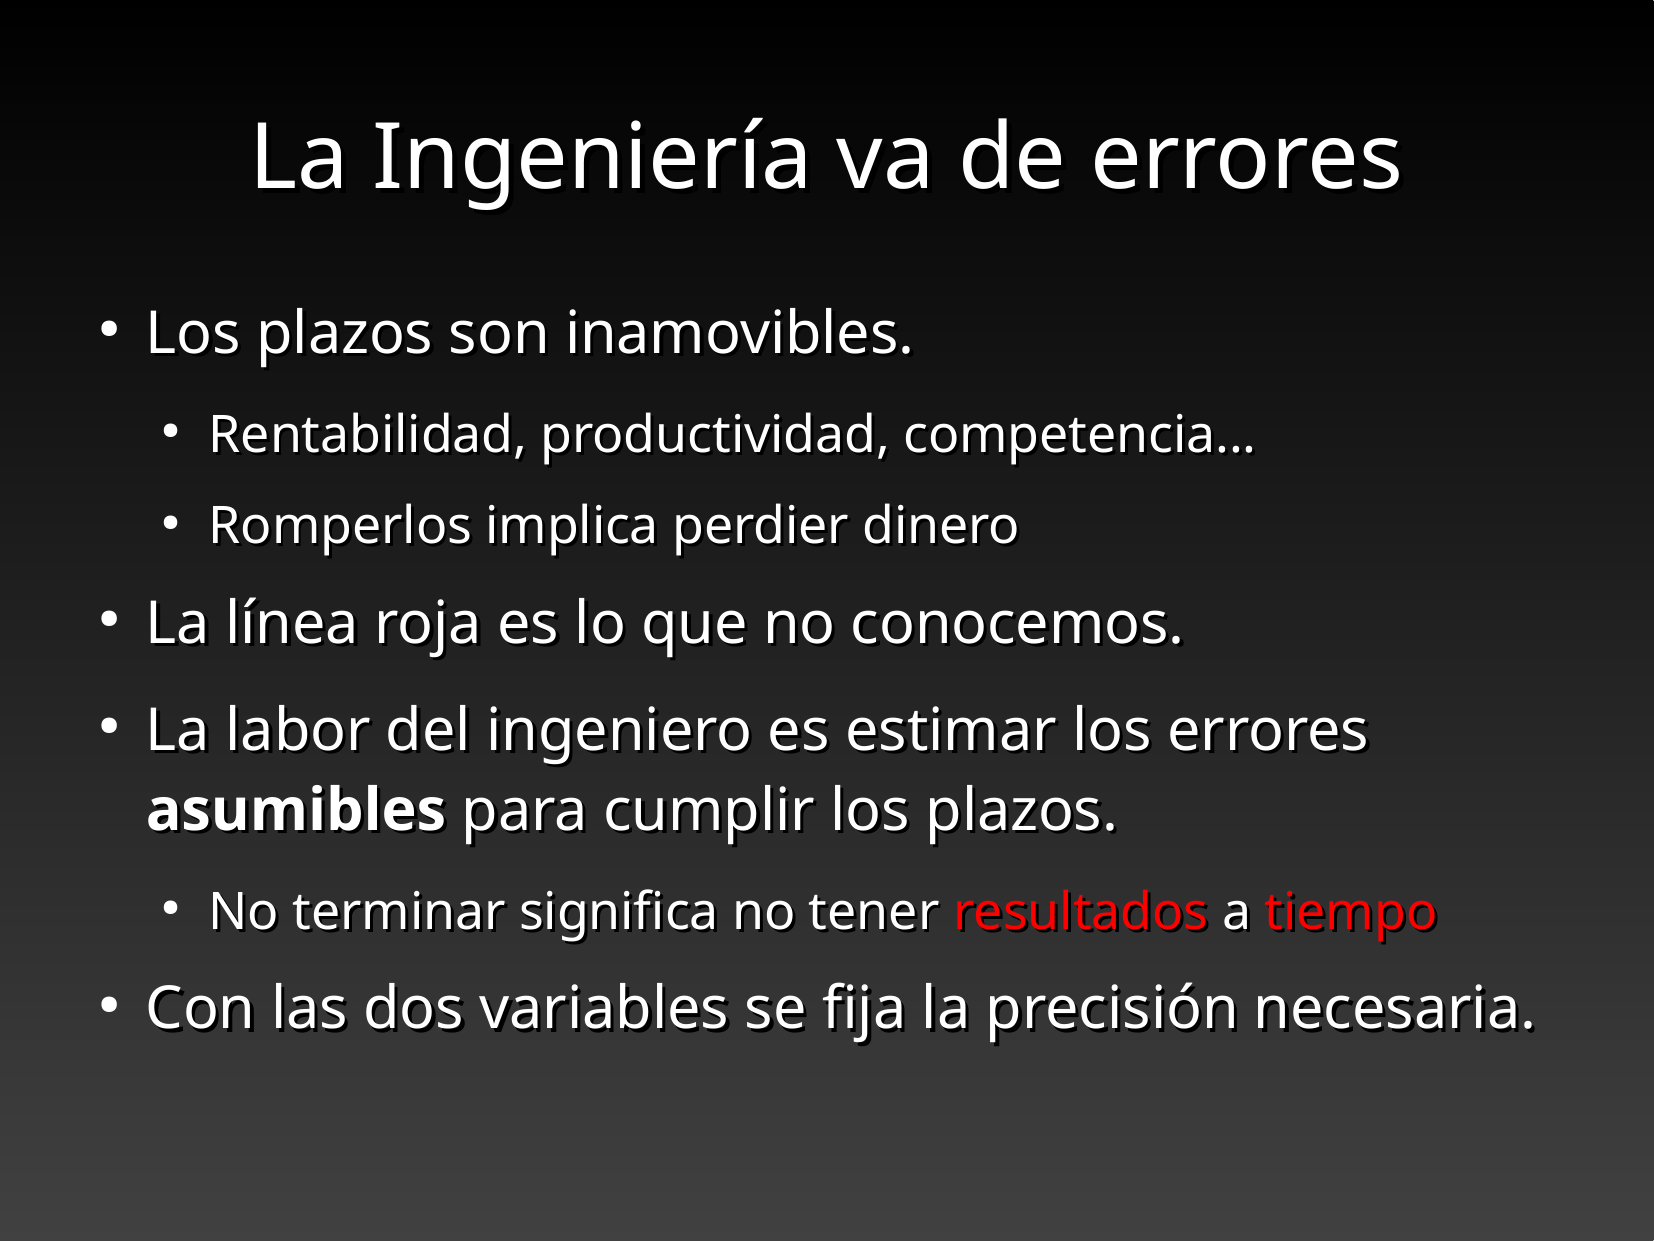

# La Ingeniería va de errores
Los plazos son inamovibles.
Rentabilidad, productividad, competencia...
Romperlos implica perdier dinero
La línea roja es lo que no conocemos.
La labor del ingeniero es estimar los errores asumibles para cumplir los plazos.
No terminar significa no tener resultados a tiempo
Con las dos variables se fija la precisión necesaria.